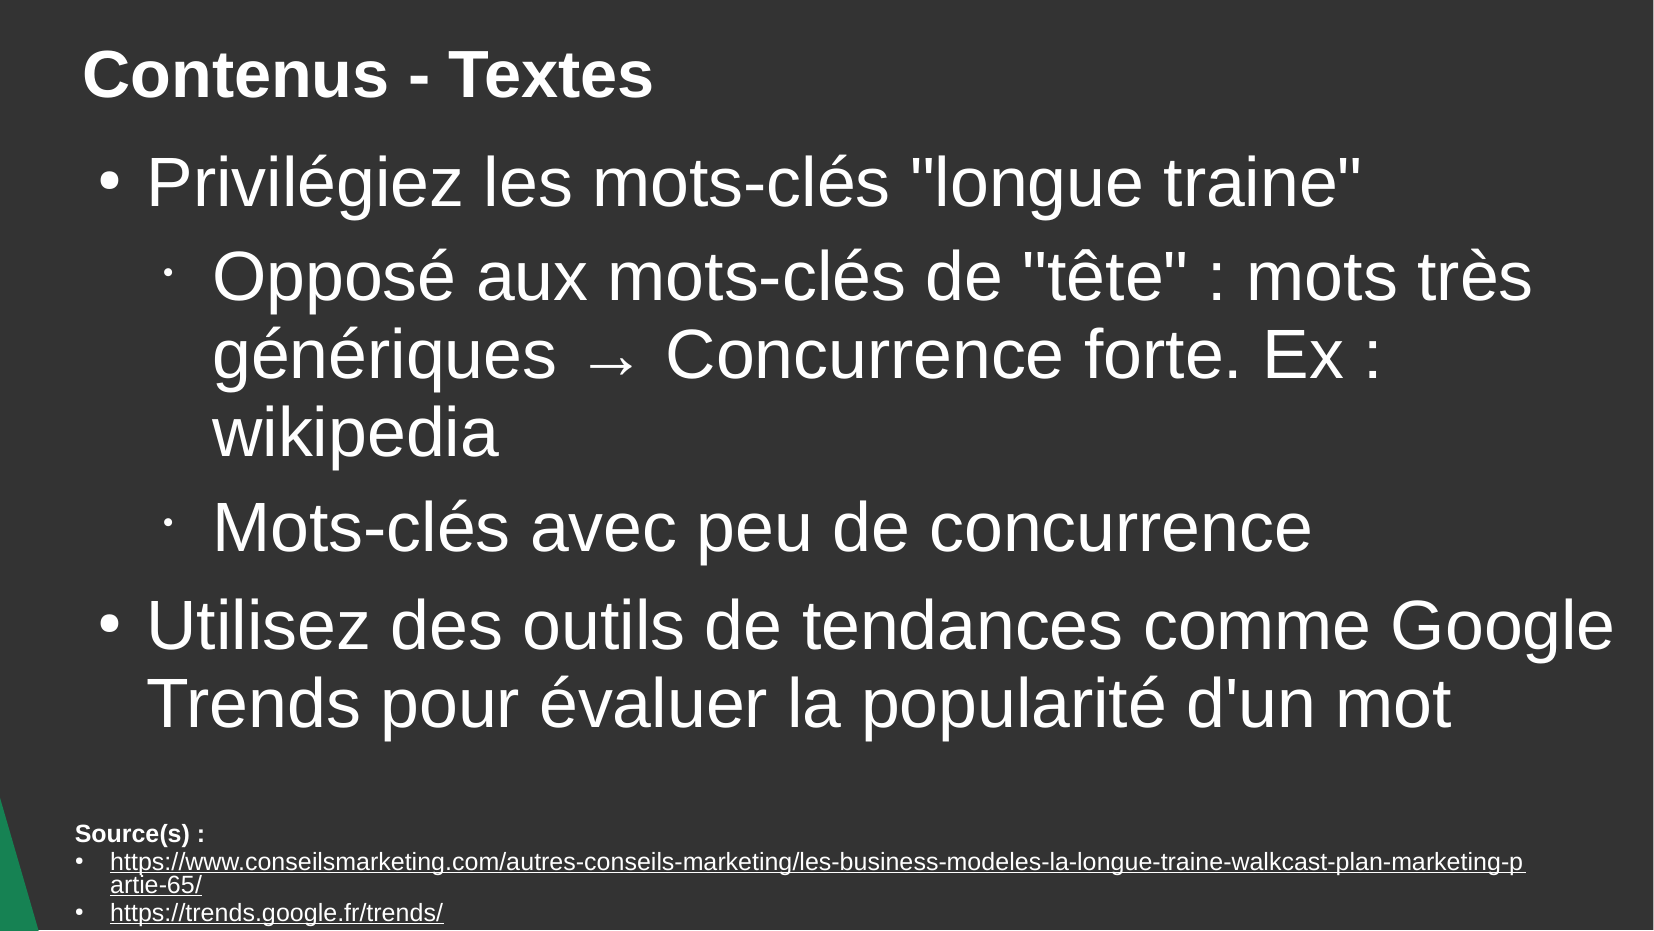

# Contenus - Textes
Privilégiez les mots-clés "longue traine"
Opposé aux mots-clés de "tête" : mots très génériques → Concurrence forte. Ex : wikipedia
Mots-clés avec peu de concurrence
Utilisez des outils de tendances comme Google Trends pour évaluer la popularité d'un mot
Source(s) :
https://www.conseilsmarketing.com/autres-conseils-marketing/les-business-modeles-la-longue-traine-walkcast-plan-marketing-partie-65/
https://trends.google.fr/trends/